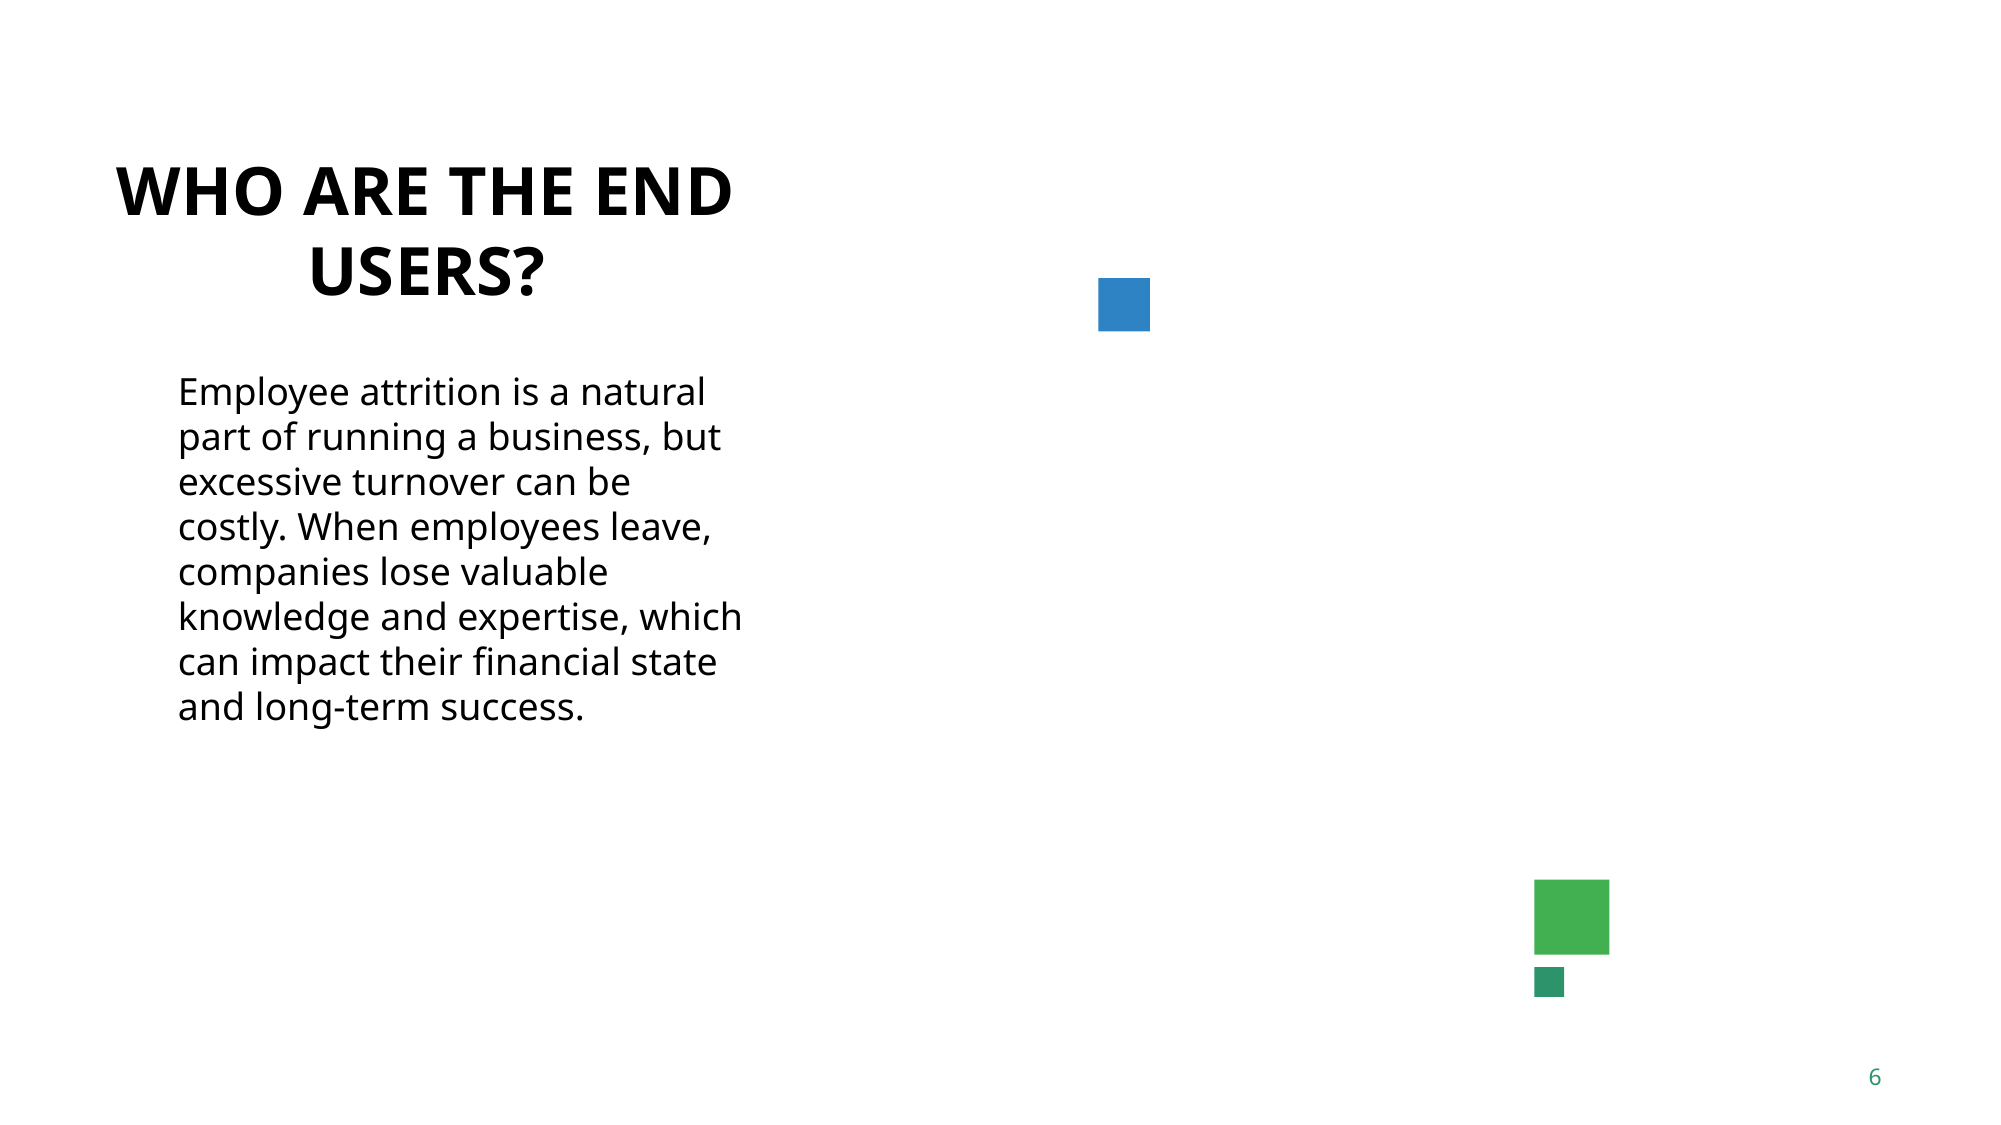

# WHO ARE THE END USERS?
Employee attrition is a natural part of running a business, but excessive turnover can be costly. When employees leave, companies lose valuable knowledge and expertise, which can impact their financial state and long-term success.